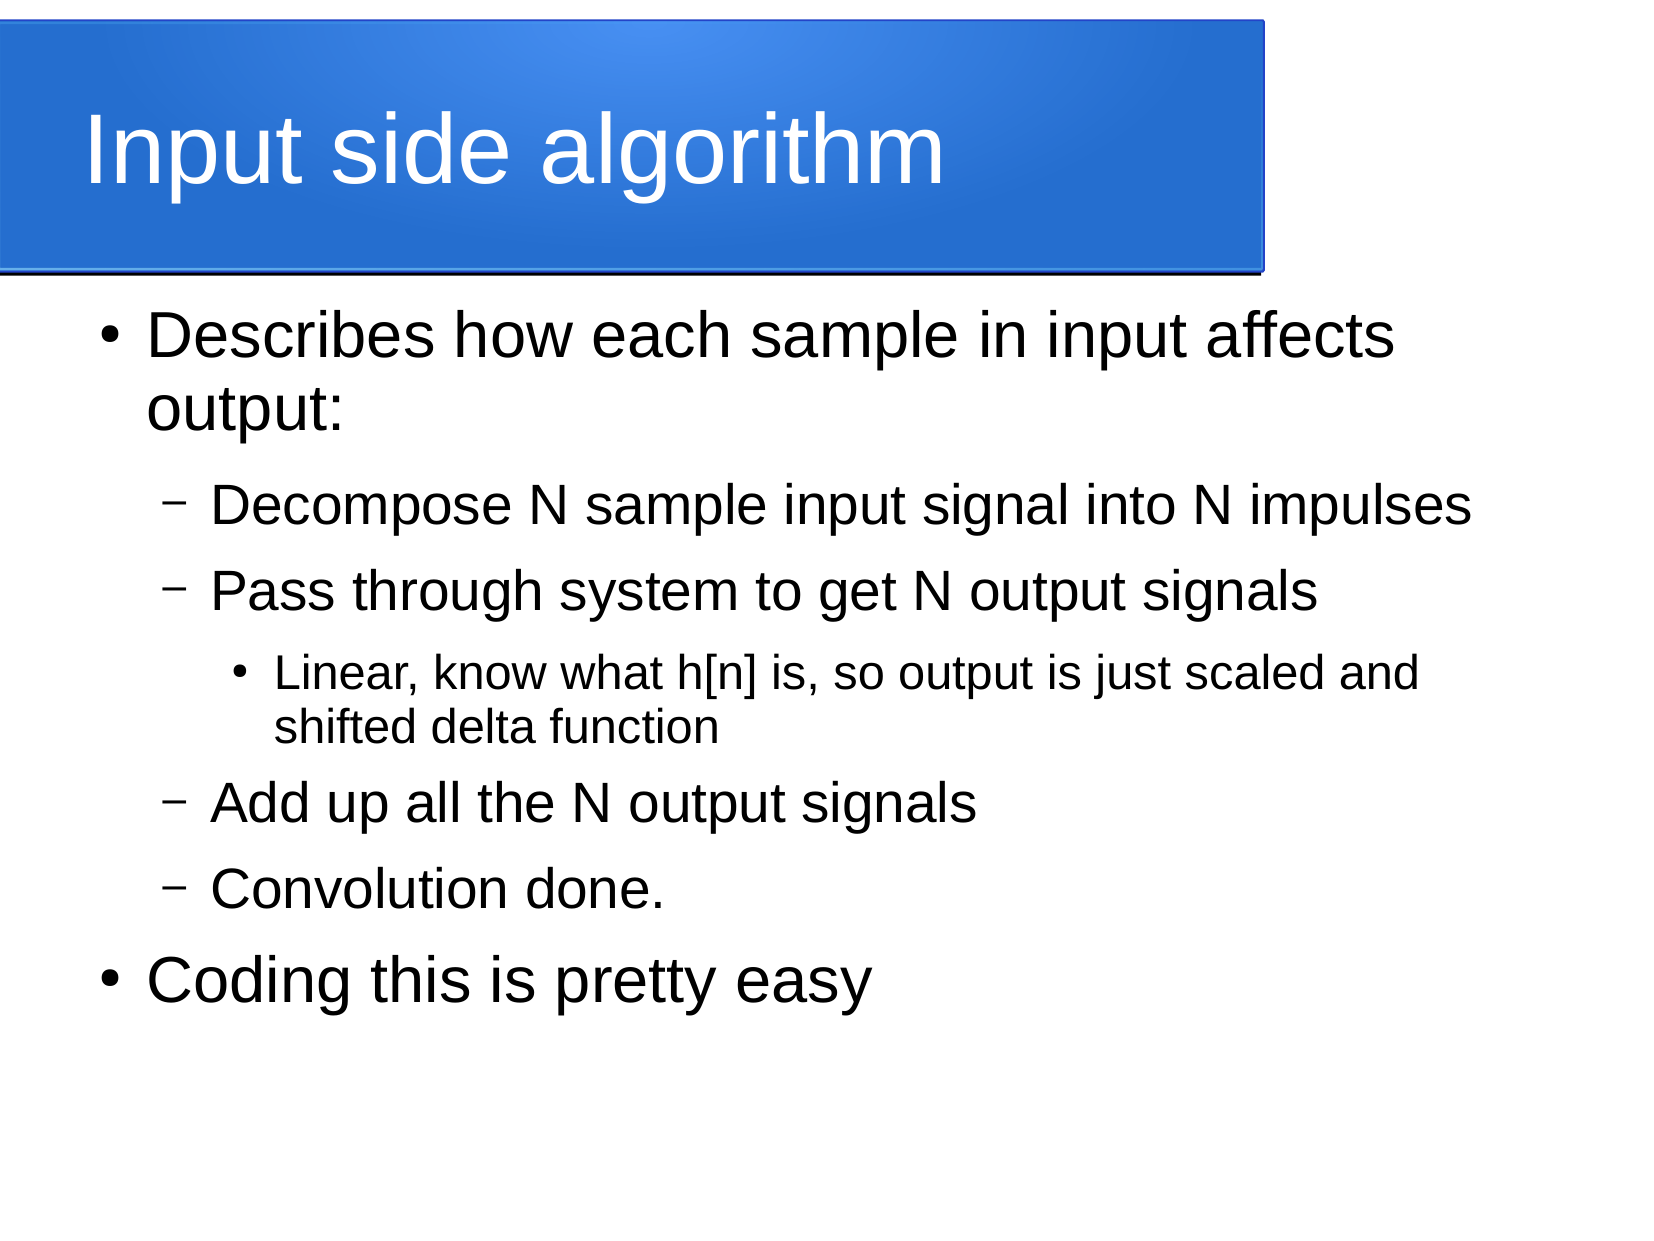

# Input side algorithm
Describes how each sample in input affects output:
Decompose N sample input signal into N impulses
Pass through system to get N output signals
Linear, know what h[n] is, so output is just scaled and shifted delta function
Add up all the N output signals
Convolution done.
Coding this is pretty easy